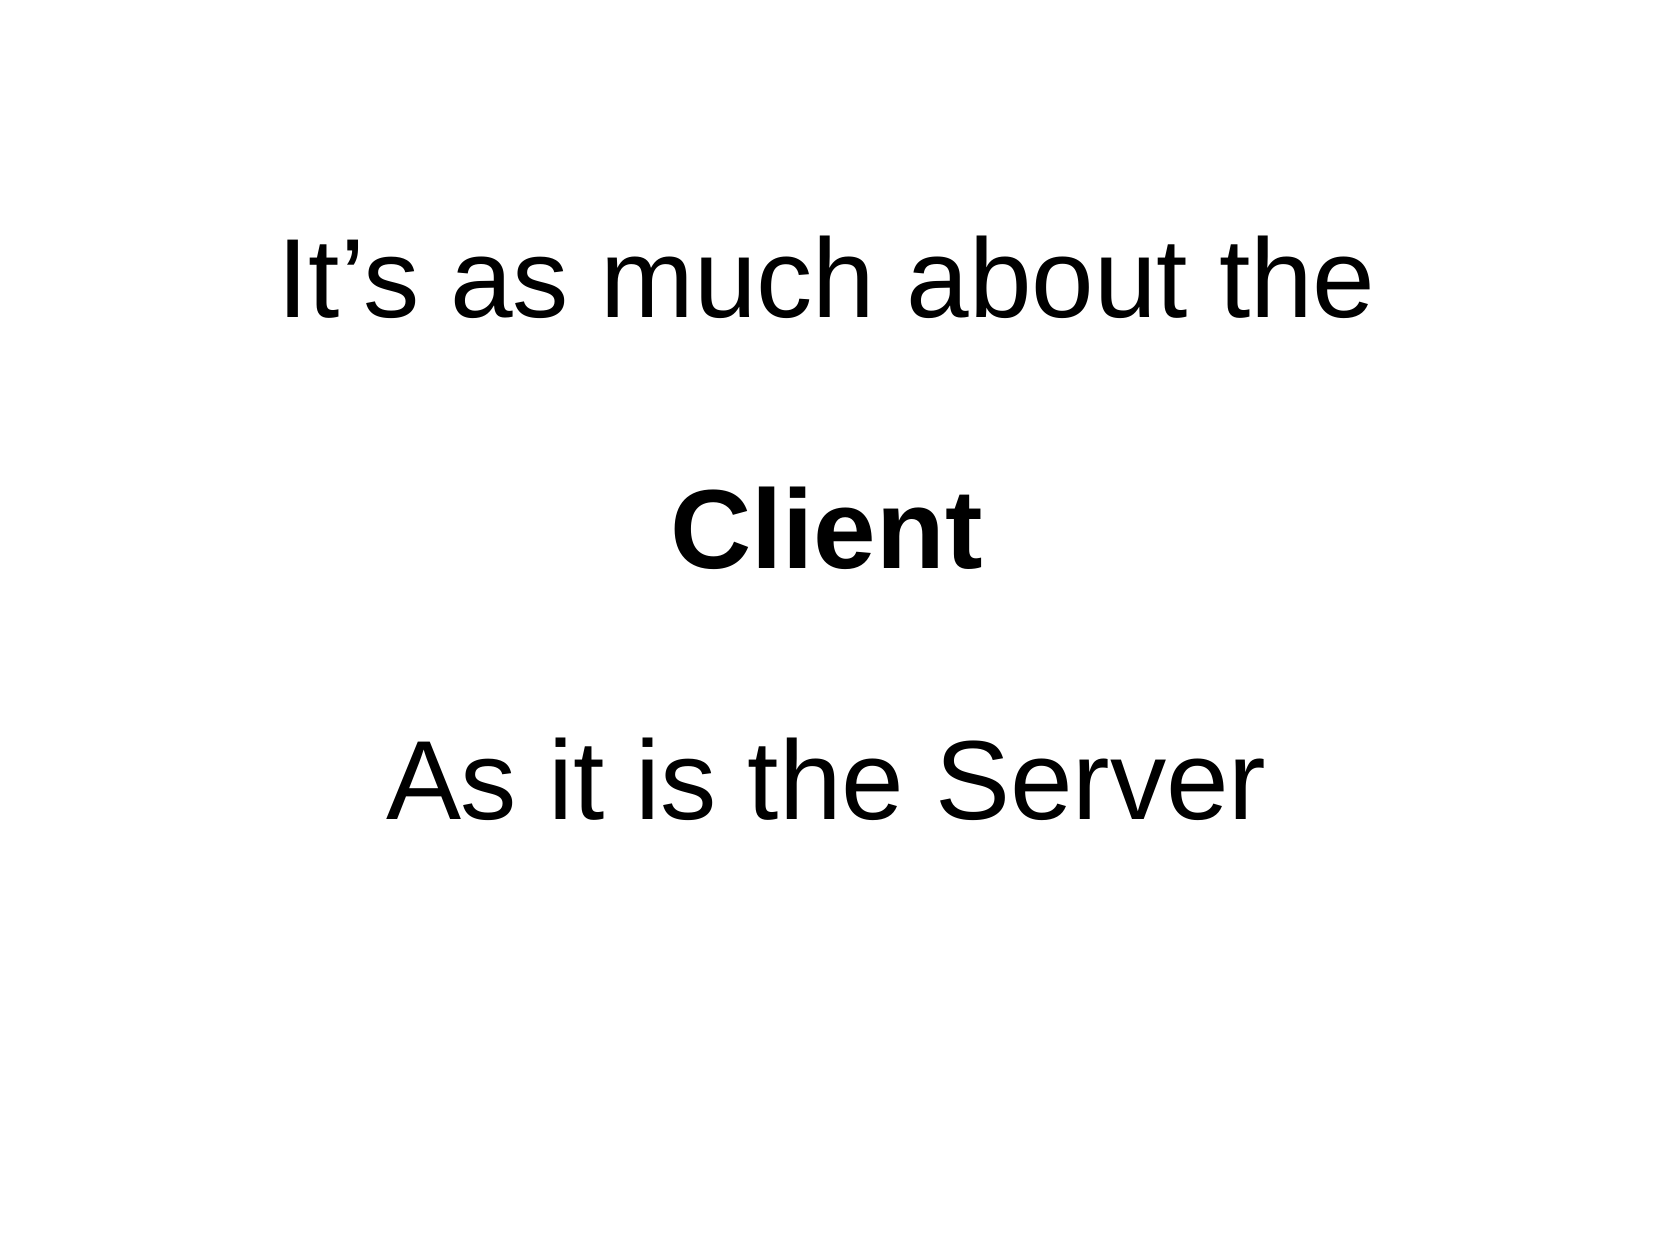

# It’s as much about the
Client
As it is the Server